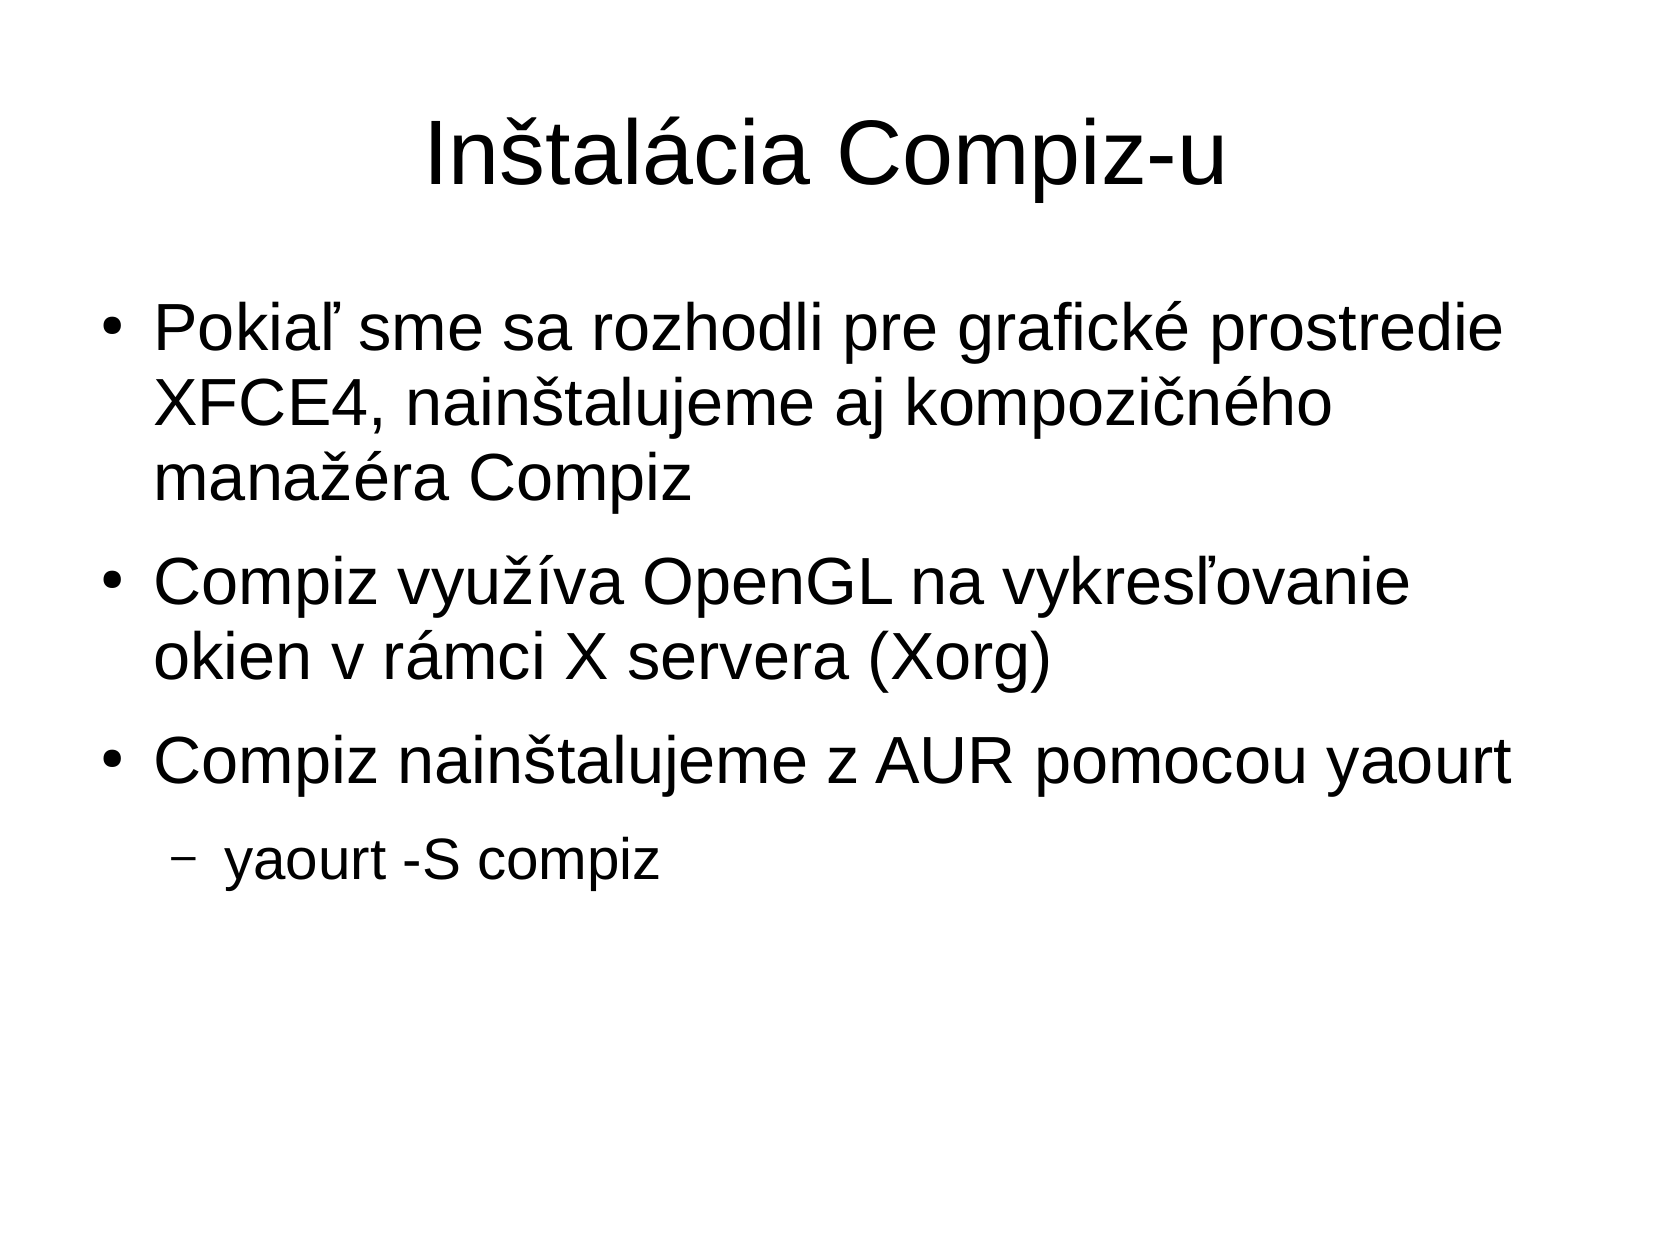

# Inštalácia Compiz-u
Pokiaľ sme sa rozhodli pre grafické prostredie XFCE4, nainštalujeme aj kompozičného manažéra Compiz
Compiz využíva OpenGL na vykresľovanie okien v rámci X servera (Xorg)
Compiz nainštalujeme z AUR pomocou yaourt
yaourt -S compiz